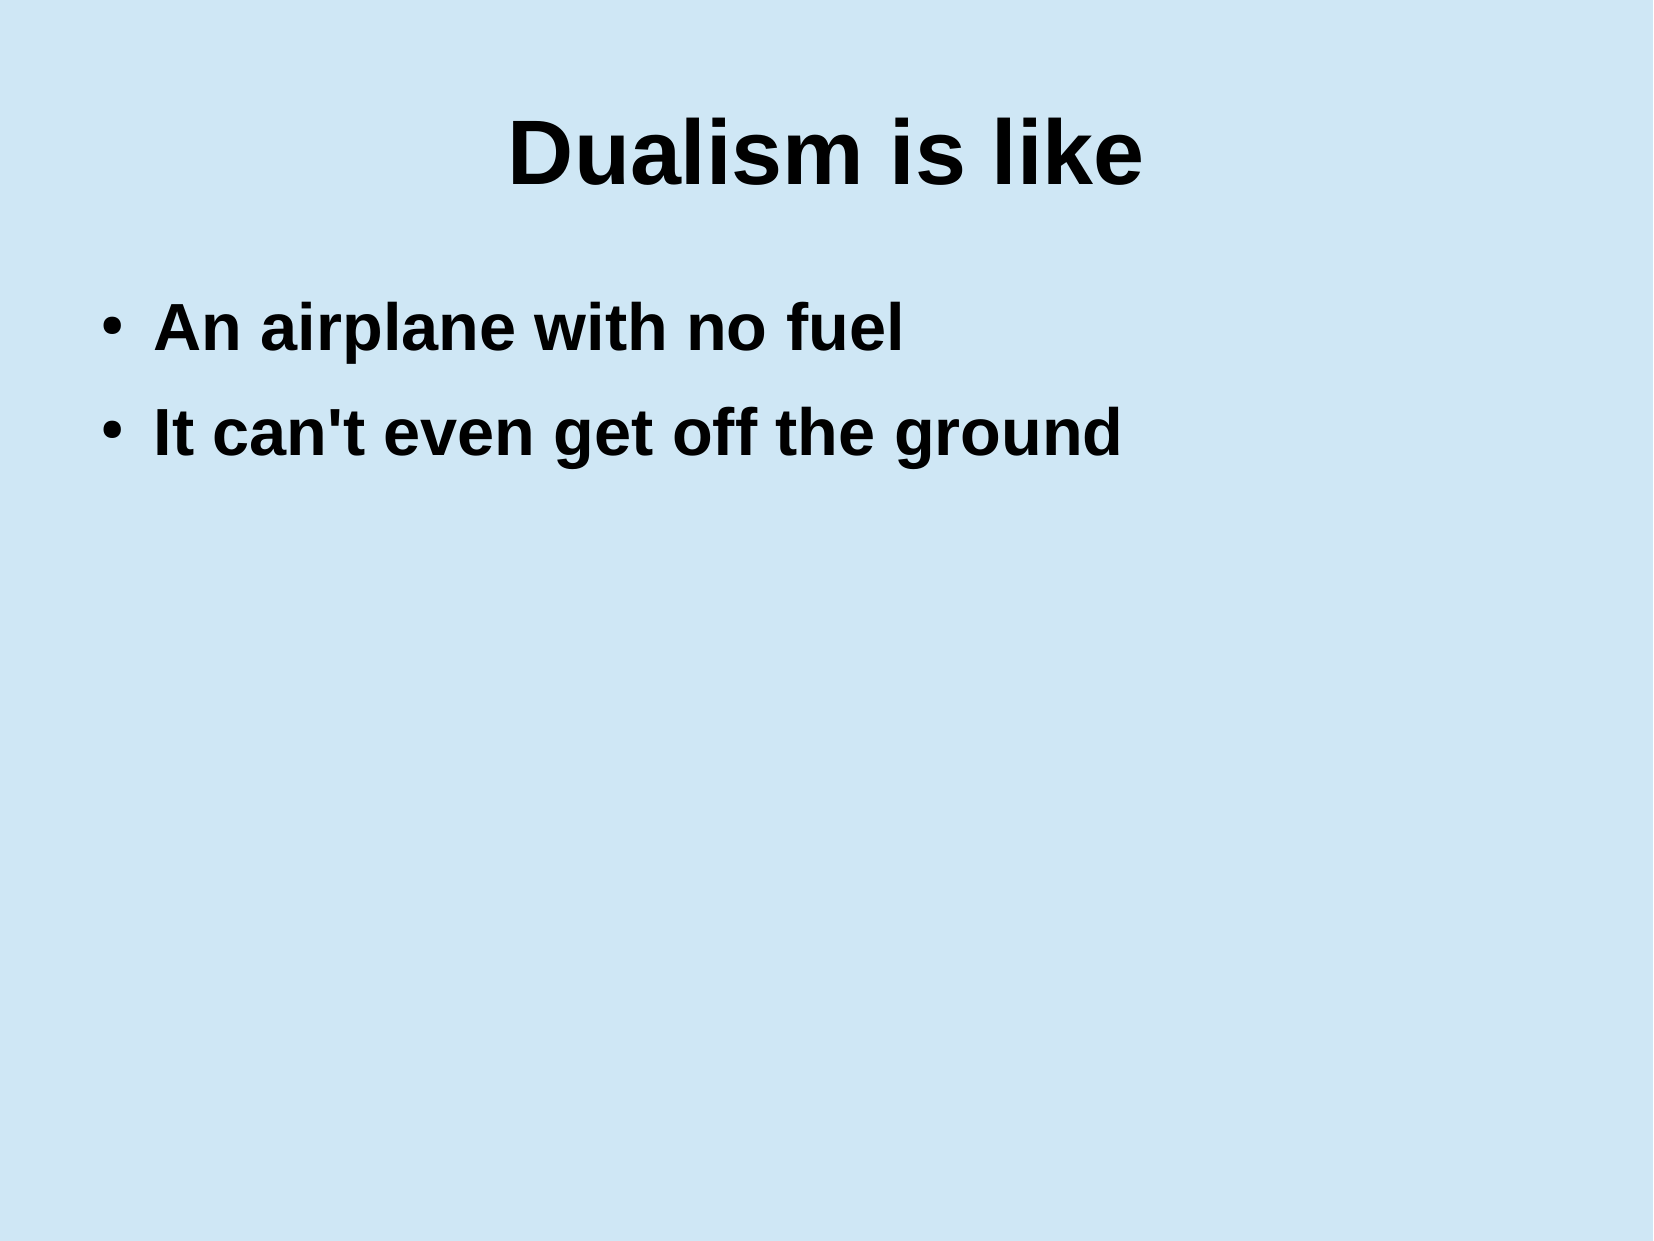

# Dualism is like
An airplane with no fuel
It can't even get off the ground